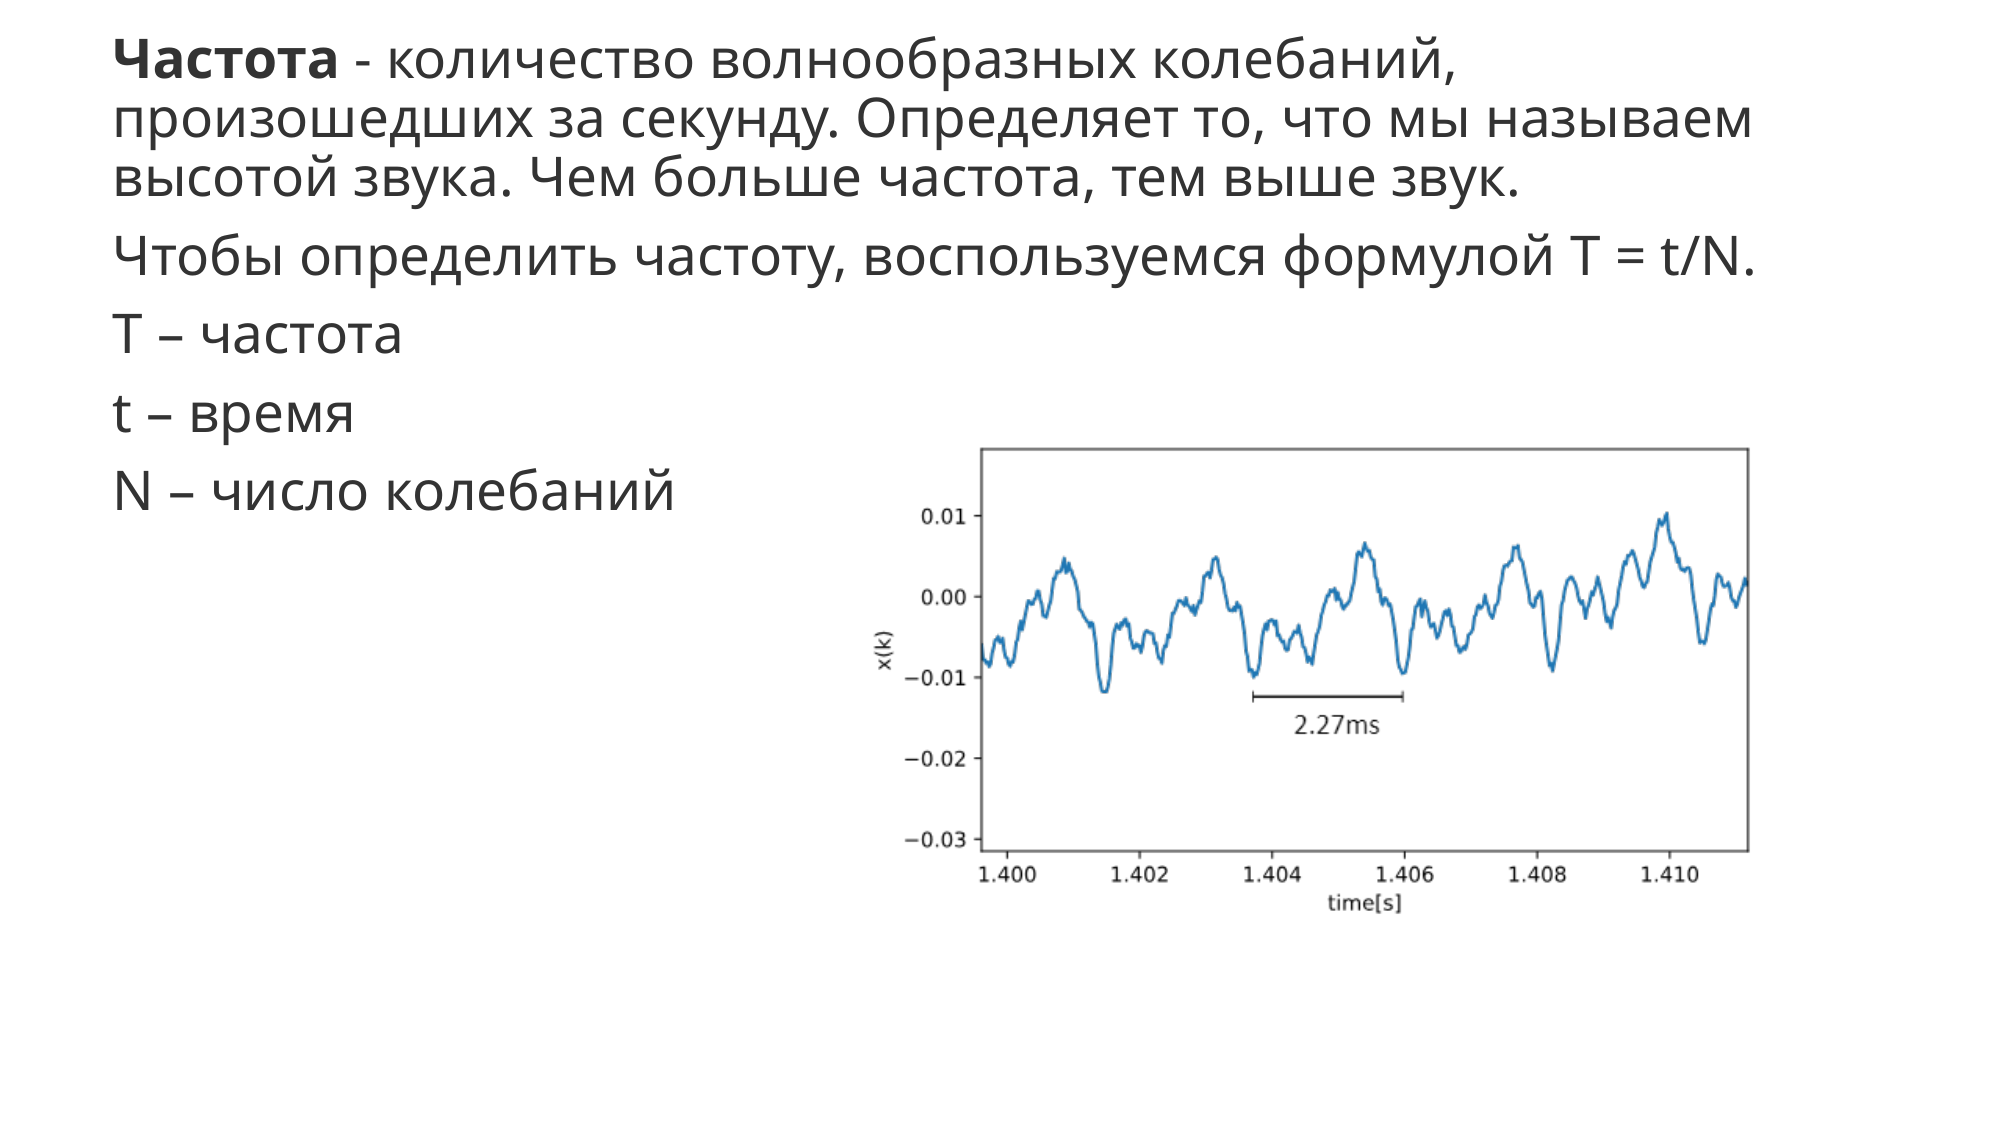

# Частота - количество волнообразных колебаний, произошедших за секунду. Определяет то, что мы называем высотой звука. Чем больше частота, тем выше звук.
Чтобы определить частоту, воспользуемся формулой T = t/N.
T – частота
t – время
N – число колебаний